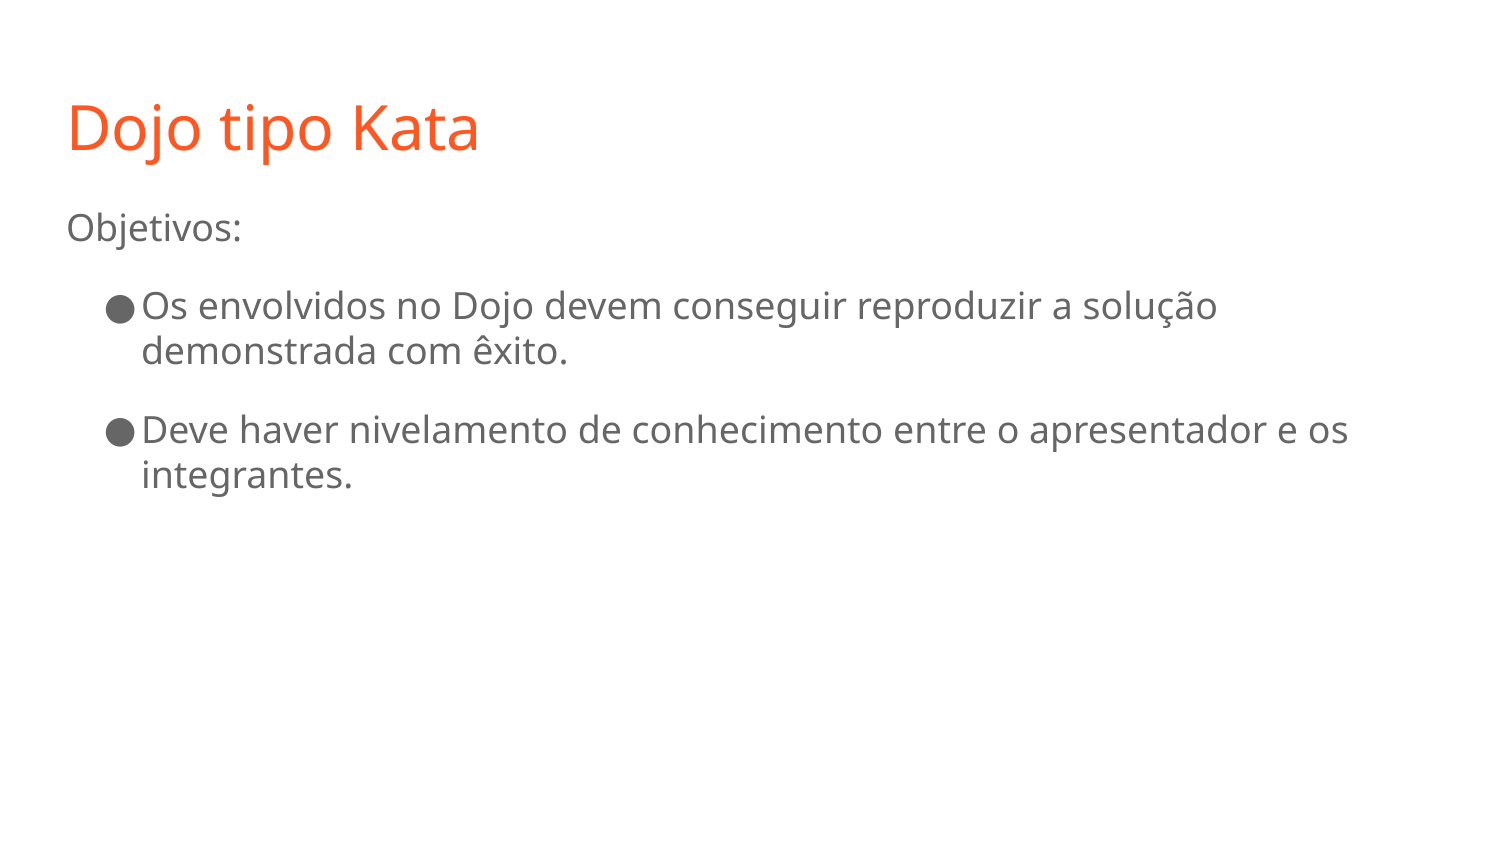

# Dojo tipo Kata
Objetivos:
Os envolvidos no Dojo devem conseguir reproduzir a solução demonstrada com êxito.
Deve haver nivelamento de conhecimento entre o apresentador e os integrantes.